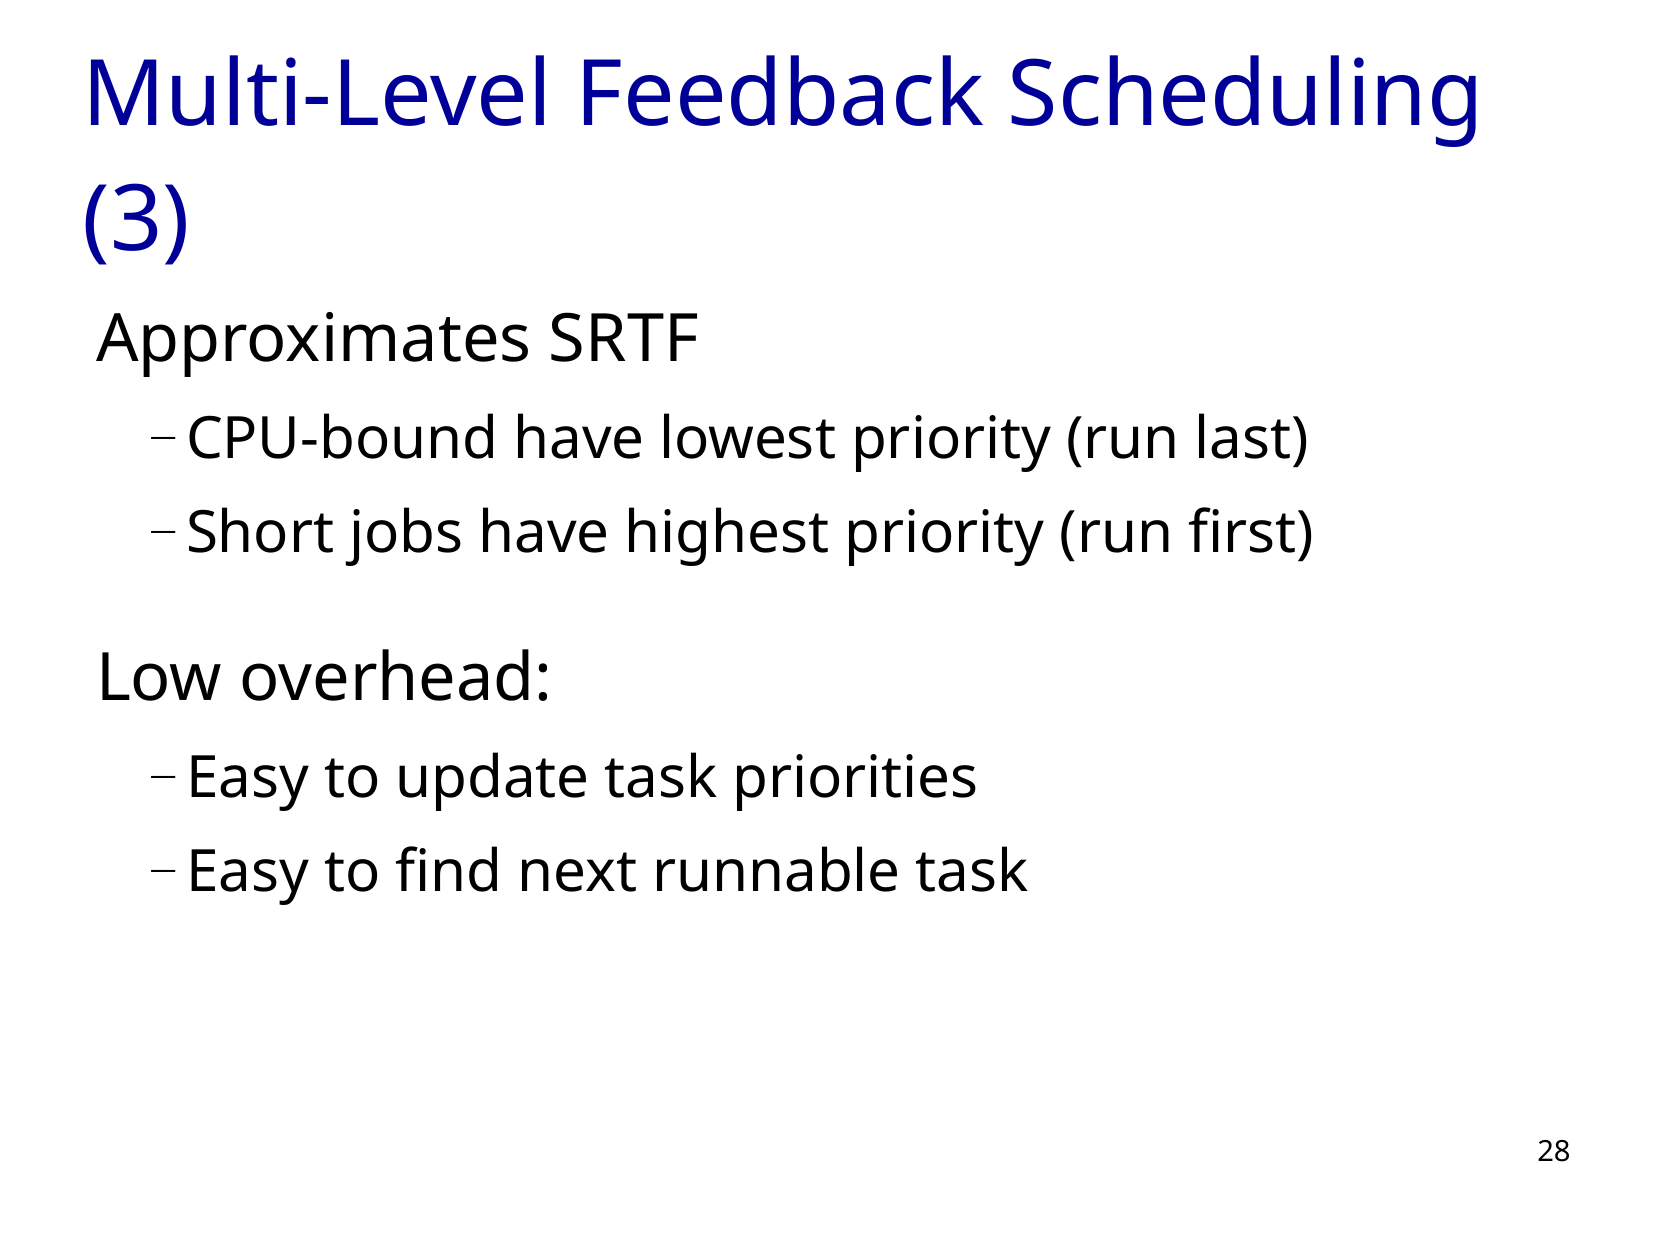

# Multi-Level Feedback Scheduling (3)
Approximates SRTF
CPU-bound have lowest priority (run last)
Short jobs have highest priority (run first)
Low overhead:
Easy to update task priorities
Easy to find next runnable task
28